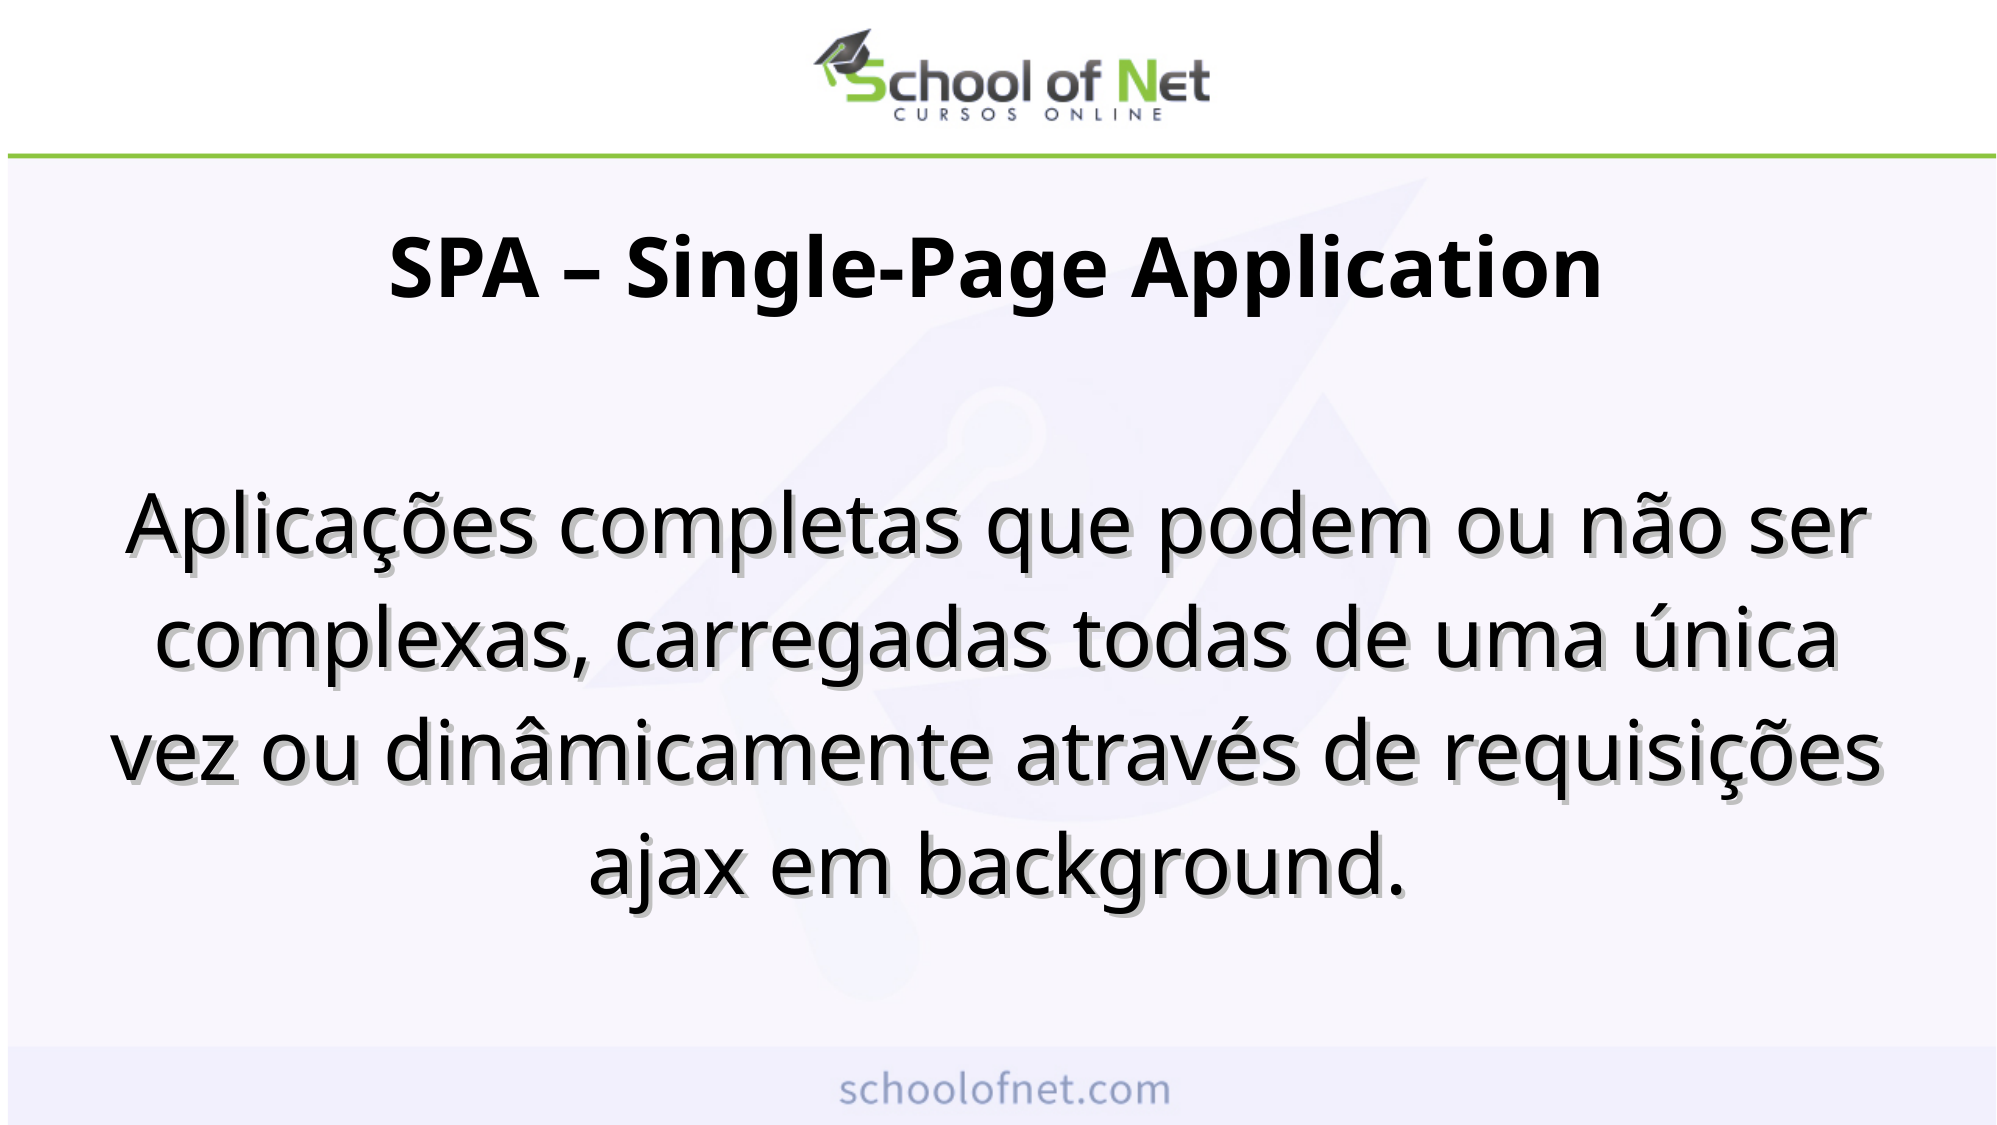

# SPA – Single-Page Application
Aplicações completas que podem ou não ser complexas, carregadas todas de uma única vez ou dinâmicamente através de requisições ajax em background.